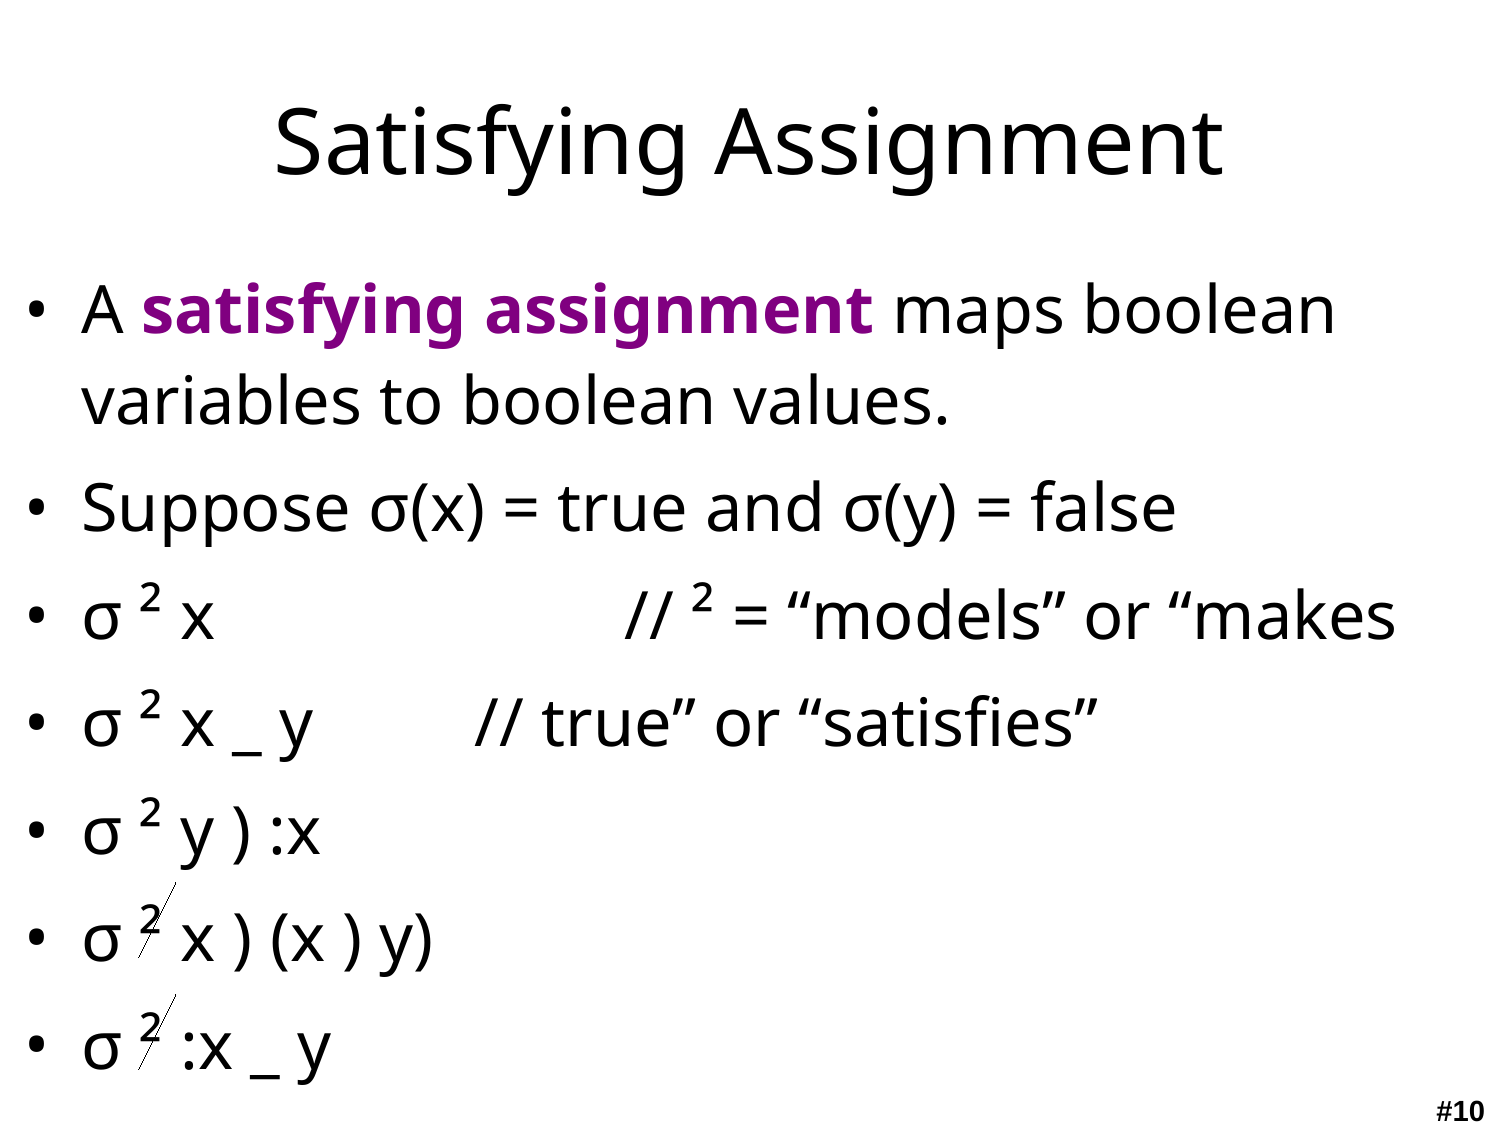

# Satisfying Assignment
A satisfying assignment maps boolean variables to boolean values.
Suppose σ(x) = true and σ(y) = false
σ ² x			// ² = “models” or “makes
σ ² x _ y		// true” or “satisfies”
σ ² y ) :x
σ ² x ) (x ) y)
σ ² :x _ y
10